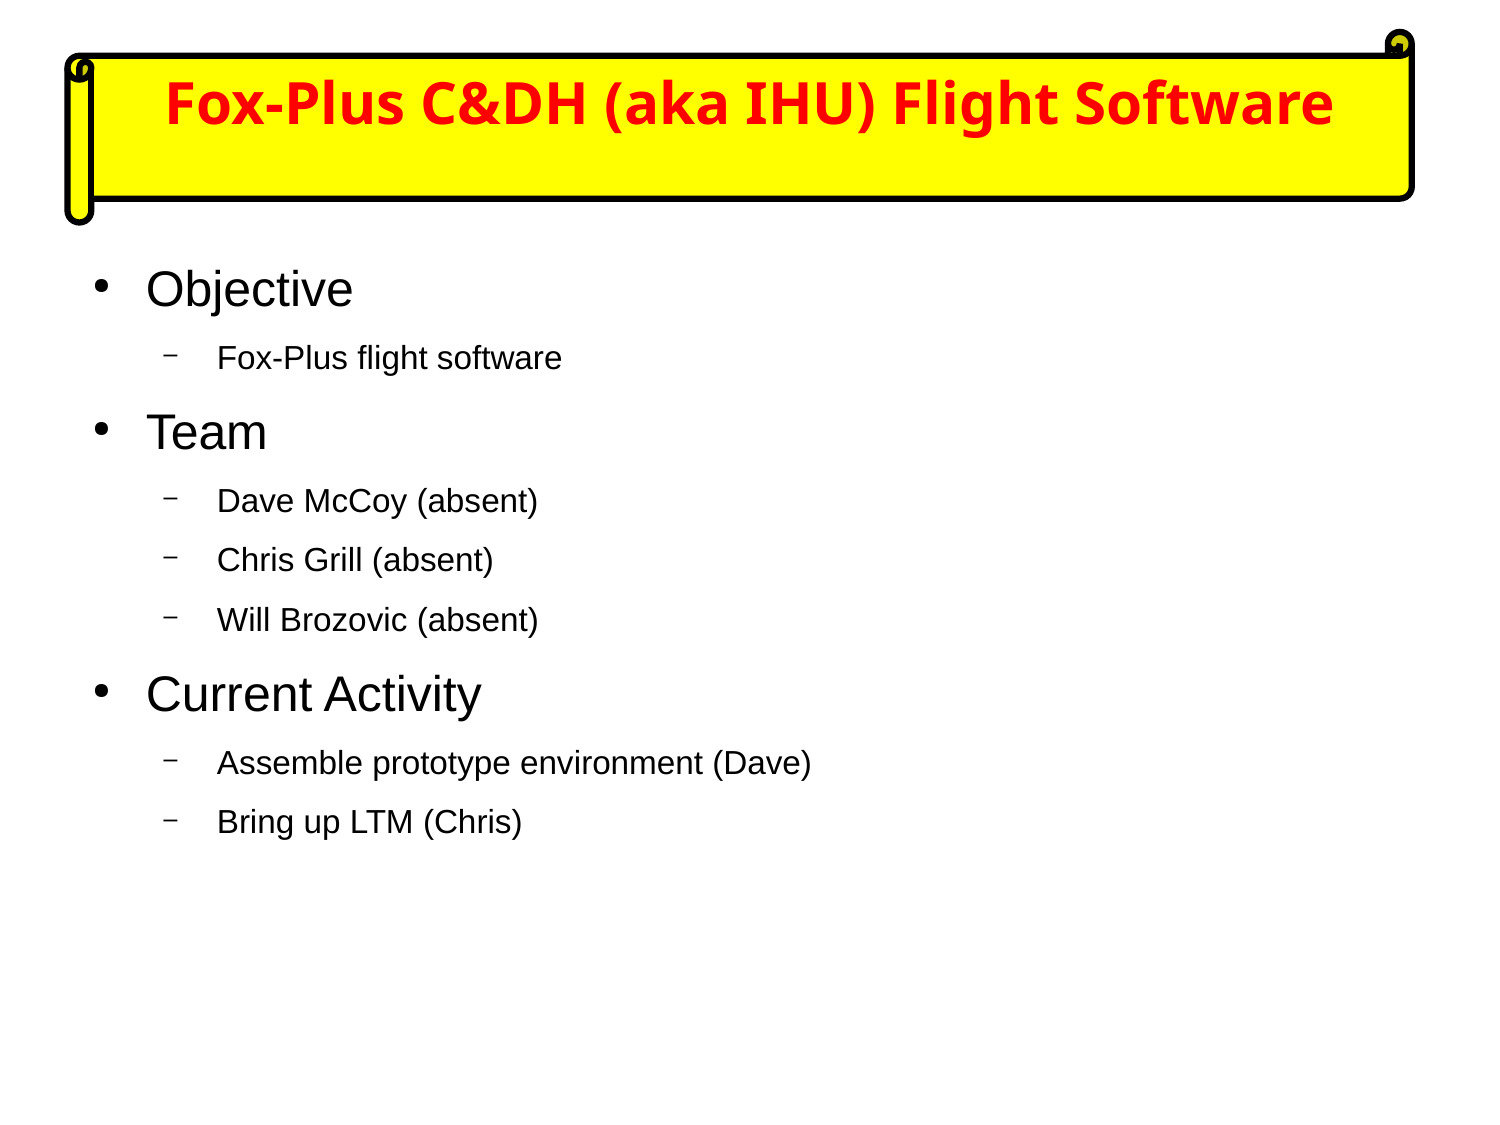

Fox-Plus C&DH (aka IHU) Flight Software
# Objective
Fox-Plus flight software
Team
Dave McCoy (absent)
Chris Grill (absent)
Will Brozovic (absent)
Current Activity
Assemble prototype environment (Dave)
Bring up LTM (Chris)